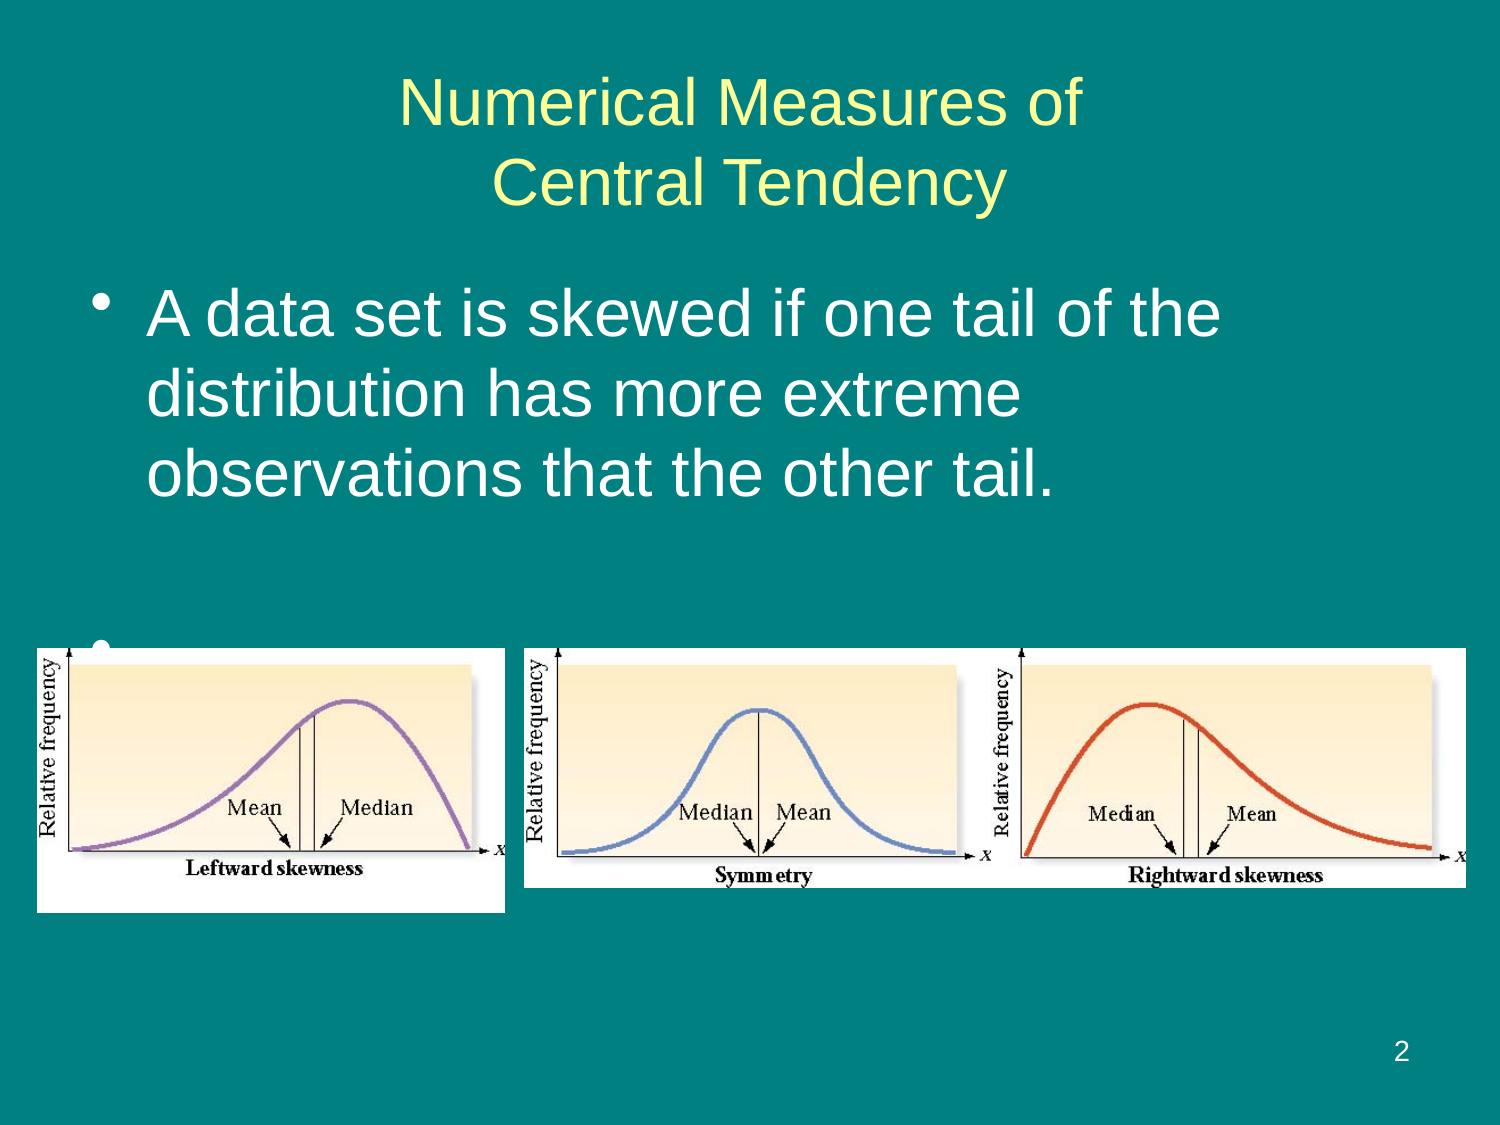

# Numerical Measures of Central Tendency
A data set is skewed if one tail of the distribution has more extreme observations that the other tail.